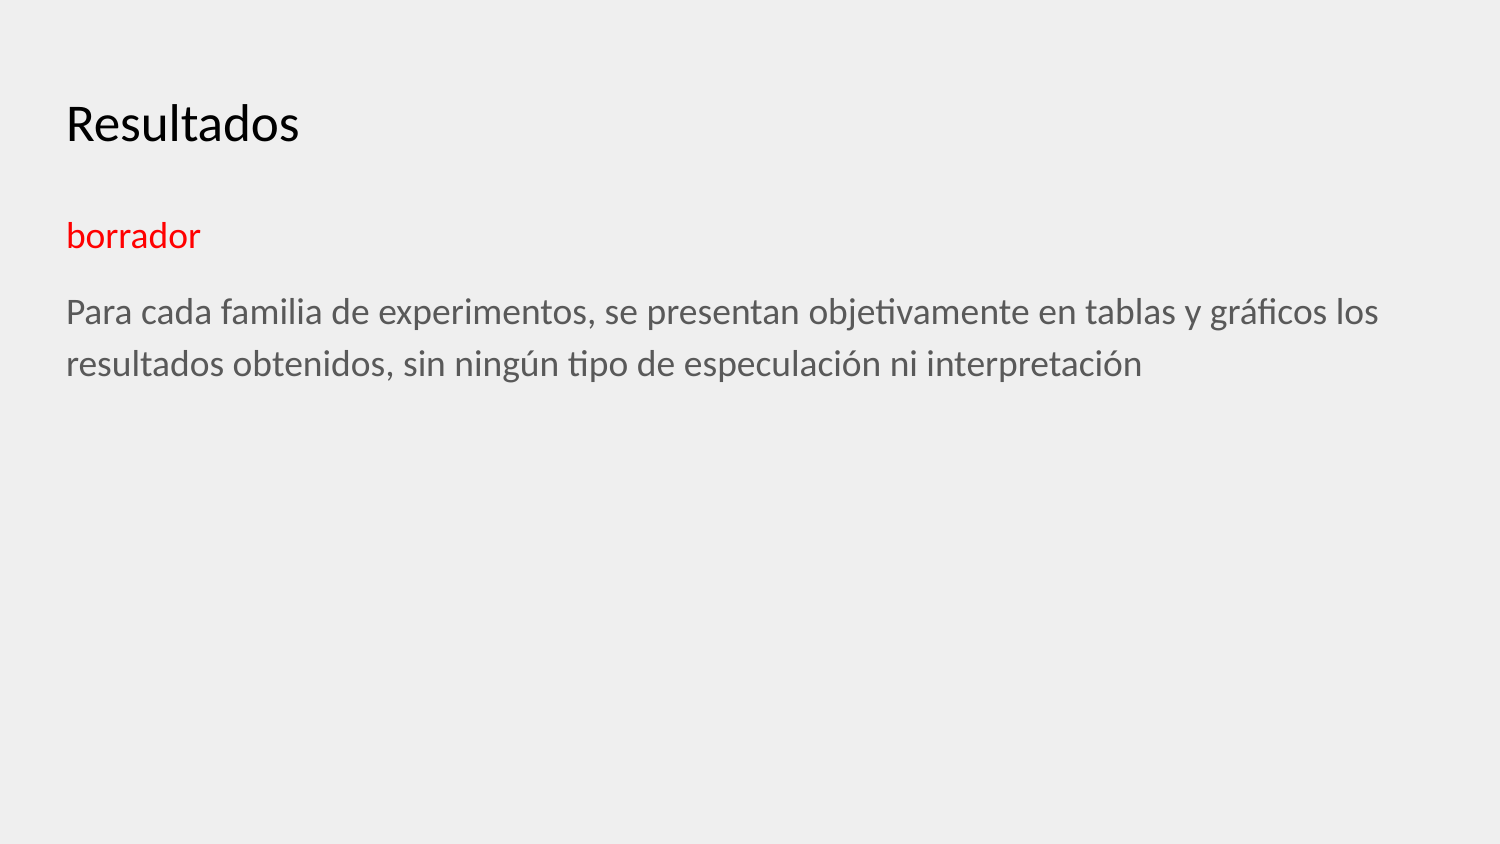

# Resultados
borrador
Para cada familia de experimentos, se presentan objetivamente en tablas y gráficos los resultados obtenidos, sin ningún tipo de especulación ni interpretación